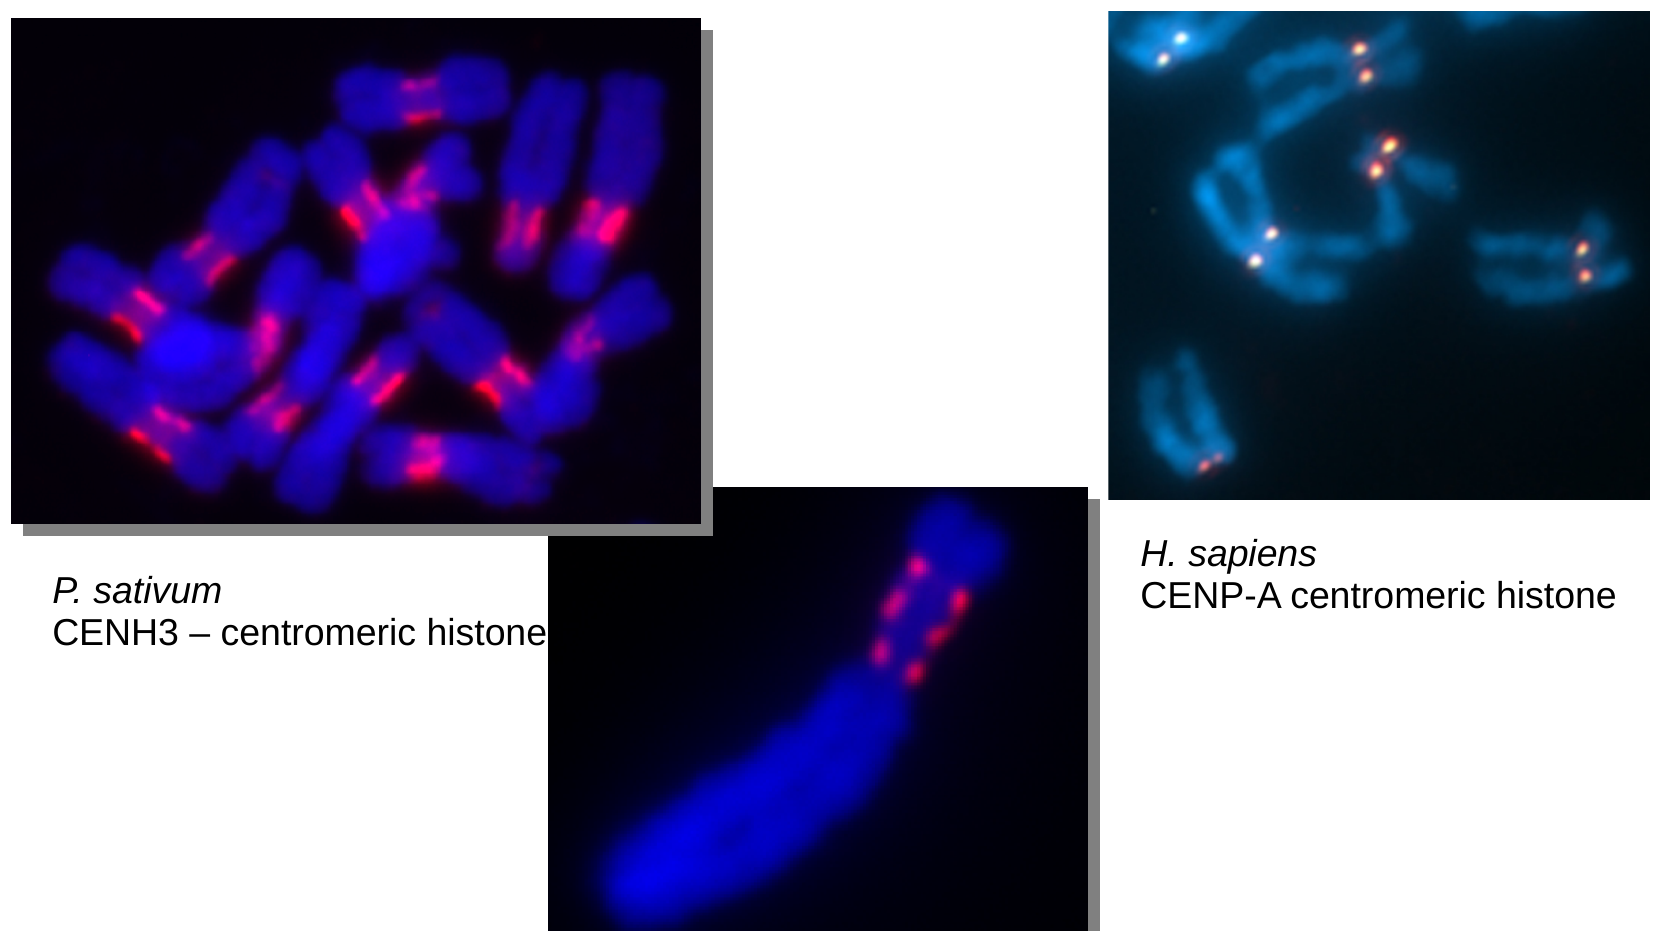

H. sapiens
CENP-A centromeric histone
P. sativum
CENH3 – centromeric histone